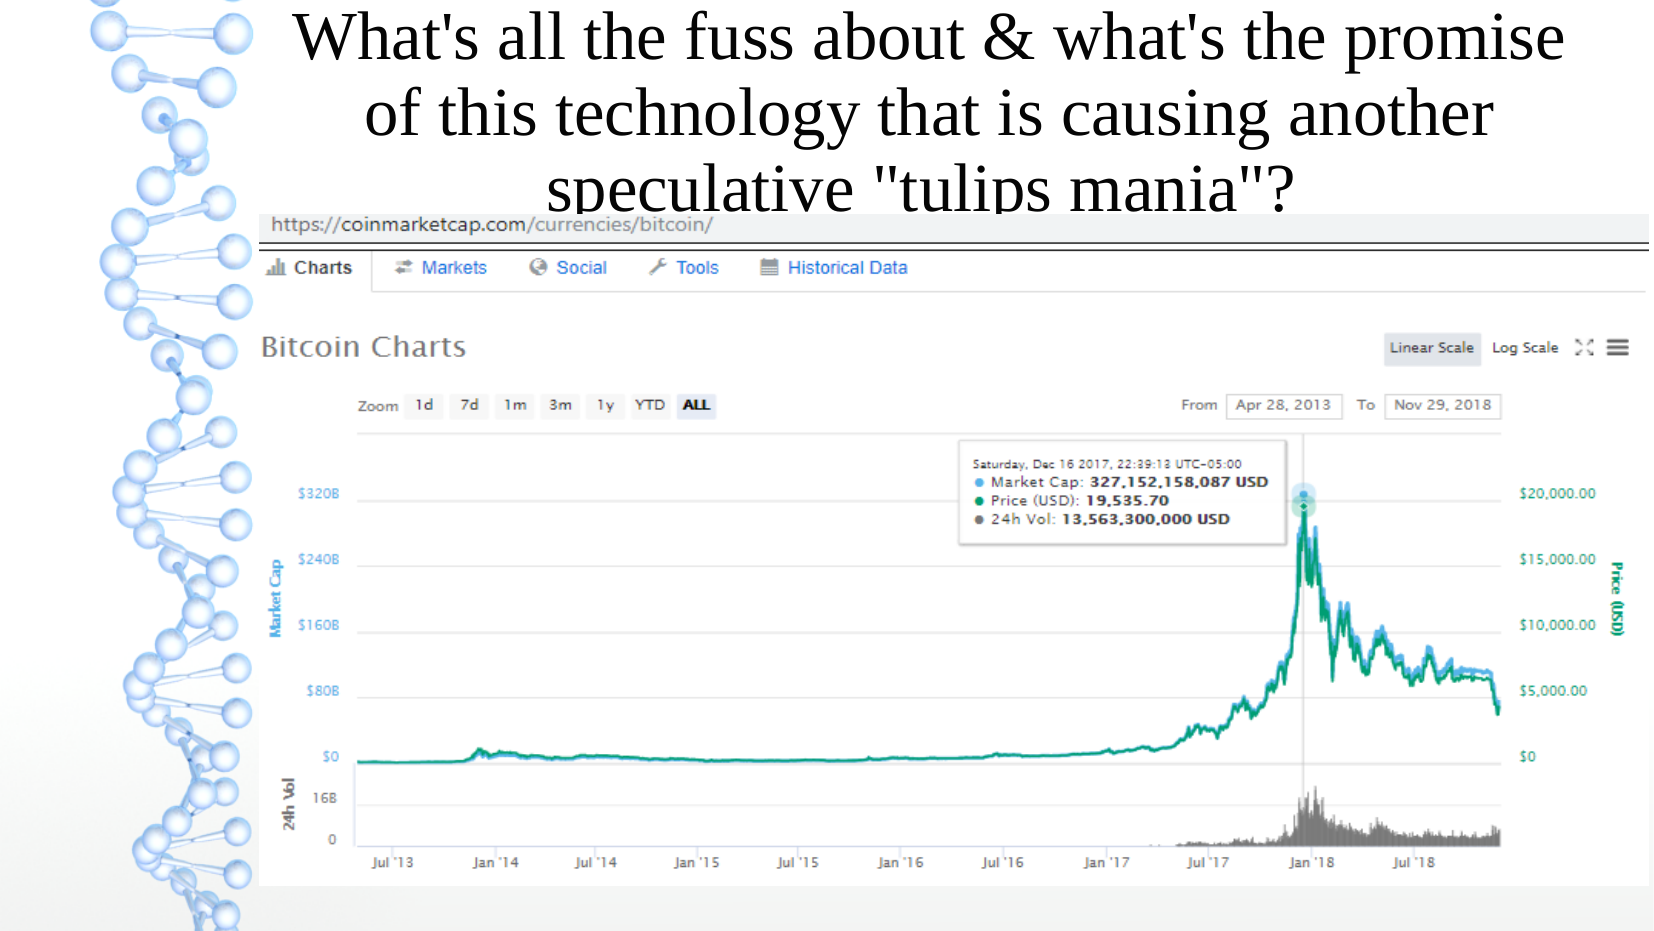

# What's all the fuss about & what's the promise of this technology that is causing another speculative "tulips mania"?
11